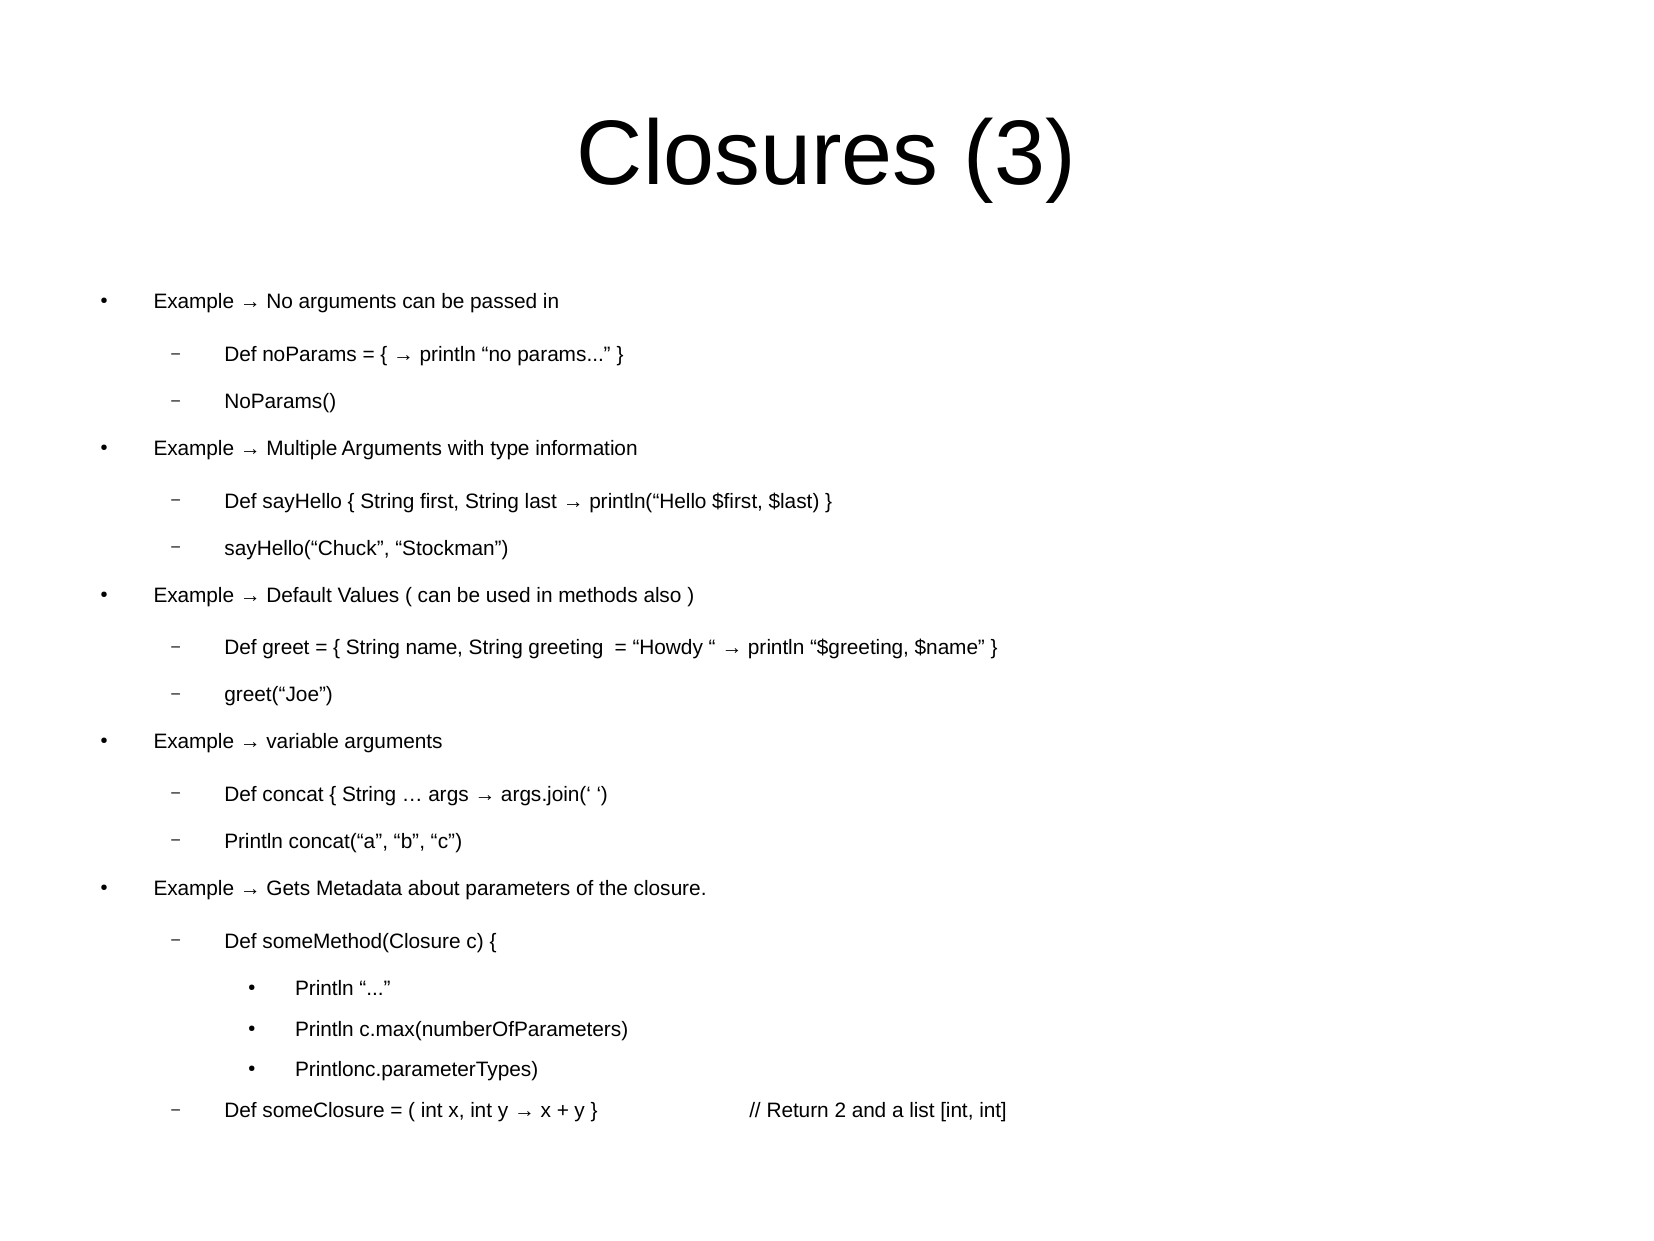

# Closures (3)
Example → No arguments can be passed in
Def noParams = { → println “no params...” }
NoParams()
Example → Multiple Arguments with type information
Def sayHello { String first, String last → println(“Hello $first, $last) }
sayHello(“Chuck”, “Stockman”)
Example → Default Values ( can be used in methods also )
Def greet = { String name, String greeting = “Howdy “ → println “$greeting, $name” }
greet(“Joe”)
Example → variable arguments
Def concat { String … args → args.join(‘ ‘)
Println concat(“a”, “b”, “c”)
Example → Gets Metadata about parameters of the closure.
Def someMethod(Closure c) {
Println “...”
Println c.max(numberOfParameters)
Printlonc.parameterTypes)
Def someClosure = ( int x, int y → x + y }			// Return 2 and a list [int, int]